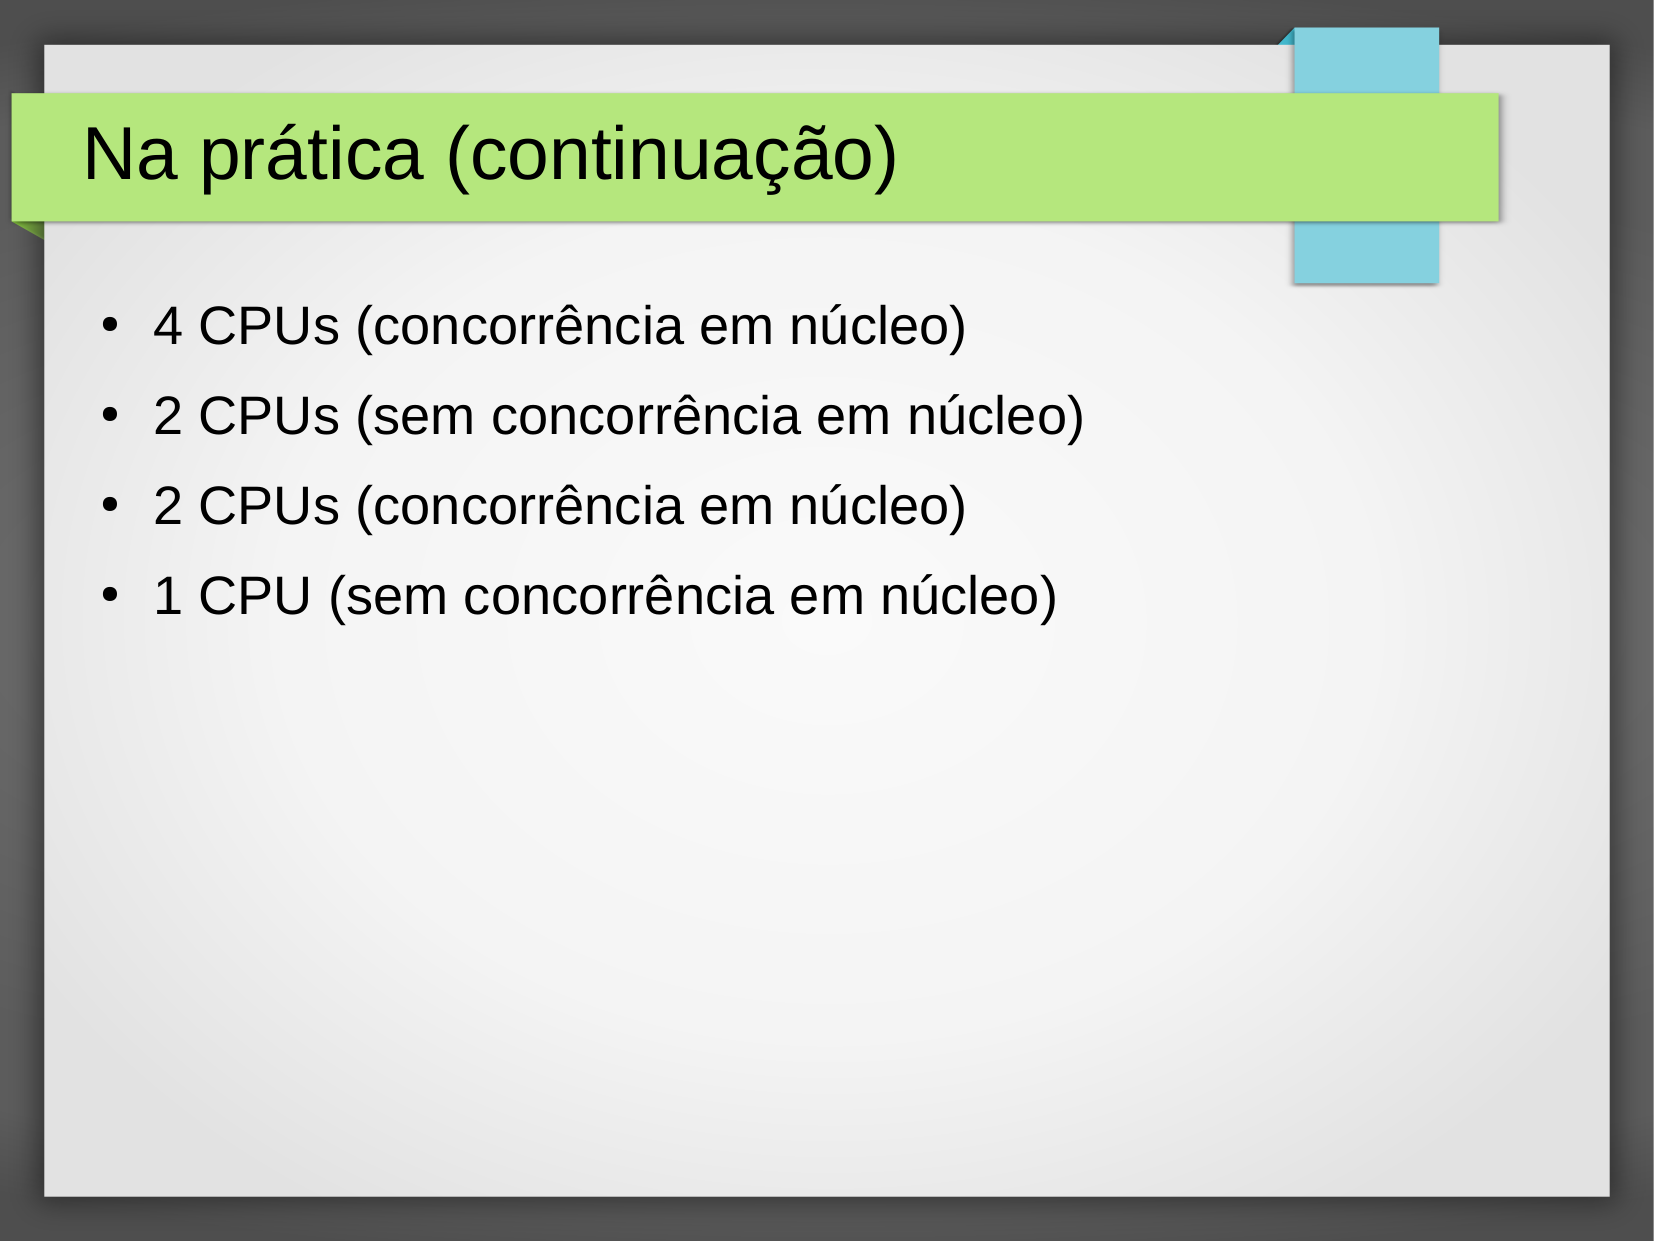

# Na prática (continuação)
4 CPUs (concorrência em núcleo)
2 CPUs (sem concorrência em núcleo)
2 CPUs (concorrência em núcleo)
1 CPU (sem concorrência em núcleo)